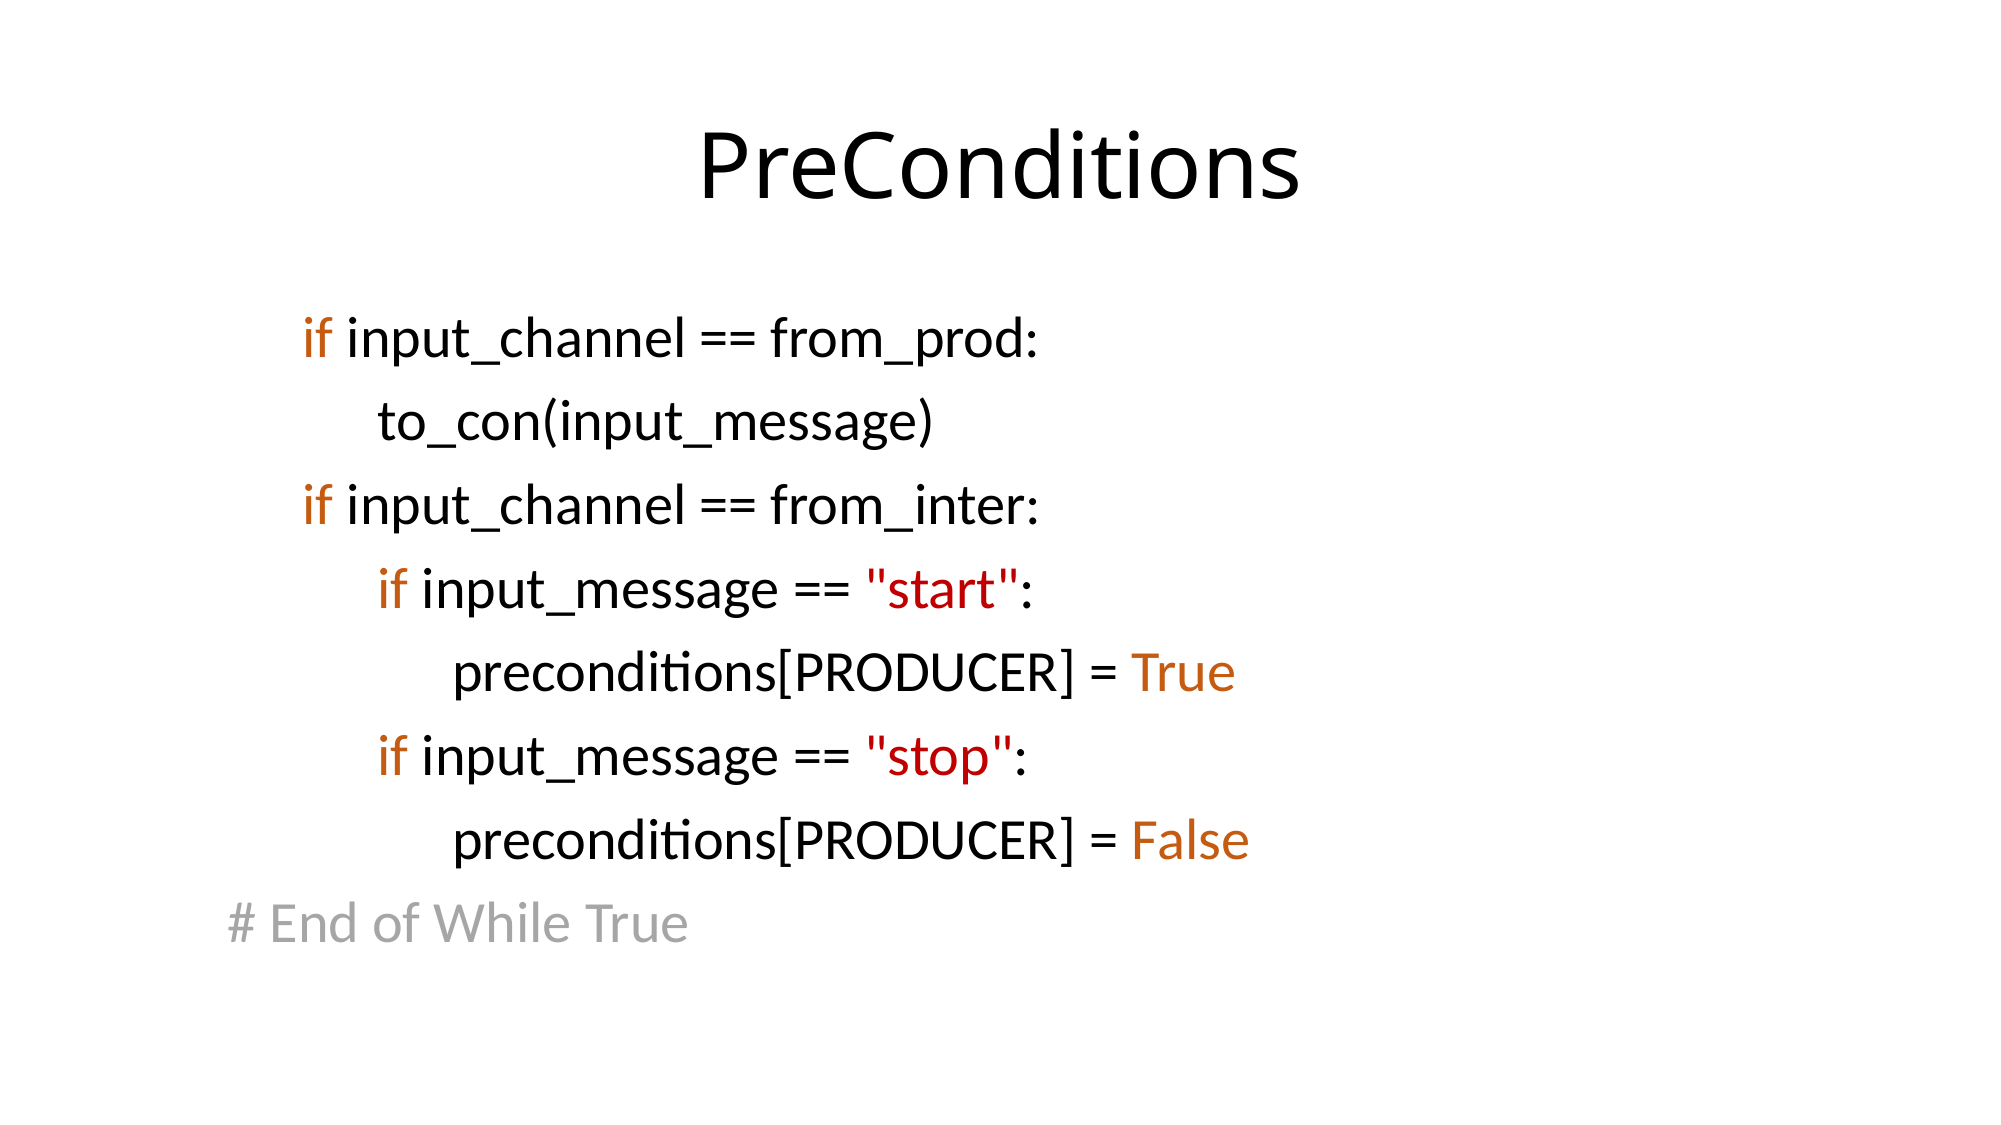

# PreConditions
		if input_channel == from_prod:
			to_con(input_message)
		if input_channel == from_inter:
			if input_message == "start":
				preconditions[PRODUCER] = True
			if input_message == "stop":
				preconditions[PRODUCER] = False
	# End of While True